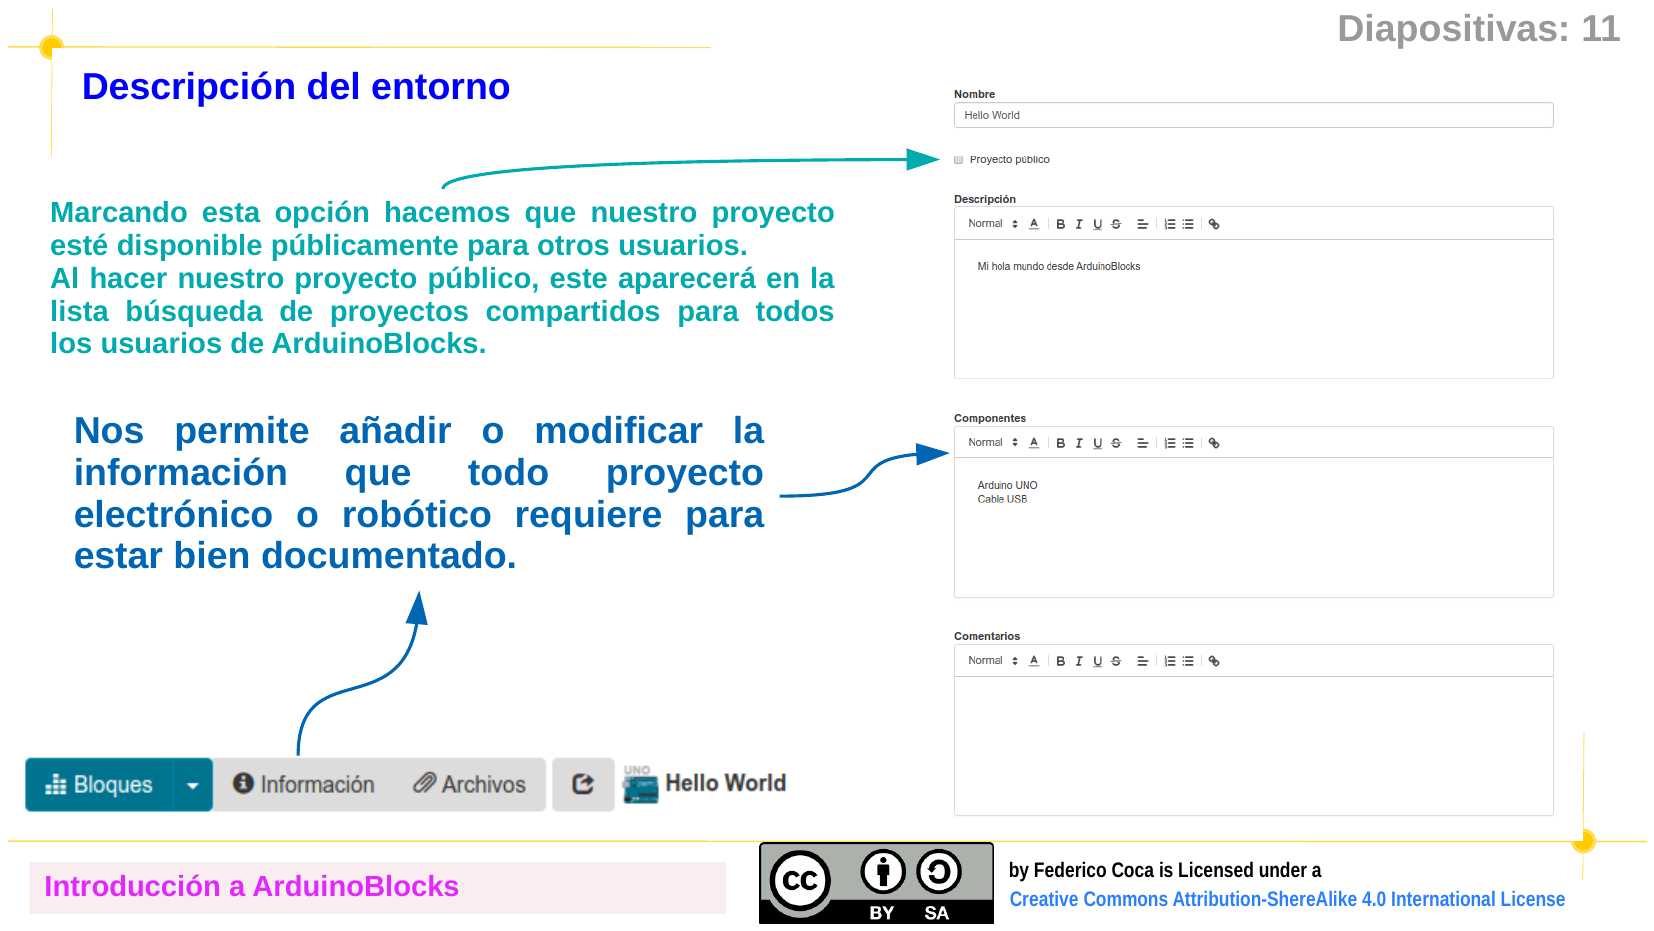

Diapositivas: 11
Descripción del entorno
Marcando esta opción hacemos que nuestro proyecto esté disponible públicamente para otros usuarios.
Al hacer nuestro proyecto público, este aparecerá en la lista búsqueda de proyectos compartidos para todos los usuarios de ArduinoBlocks.
Nos permite añadir o modificar la información que todo proyecto electrónico o robótico requiere para estar bien documentado.
Introducción a ArduinoBlocks